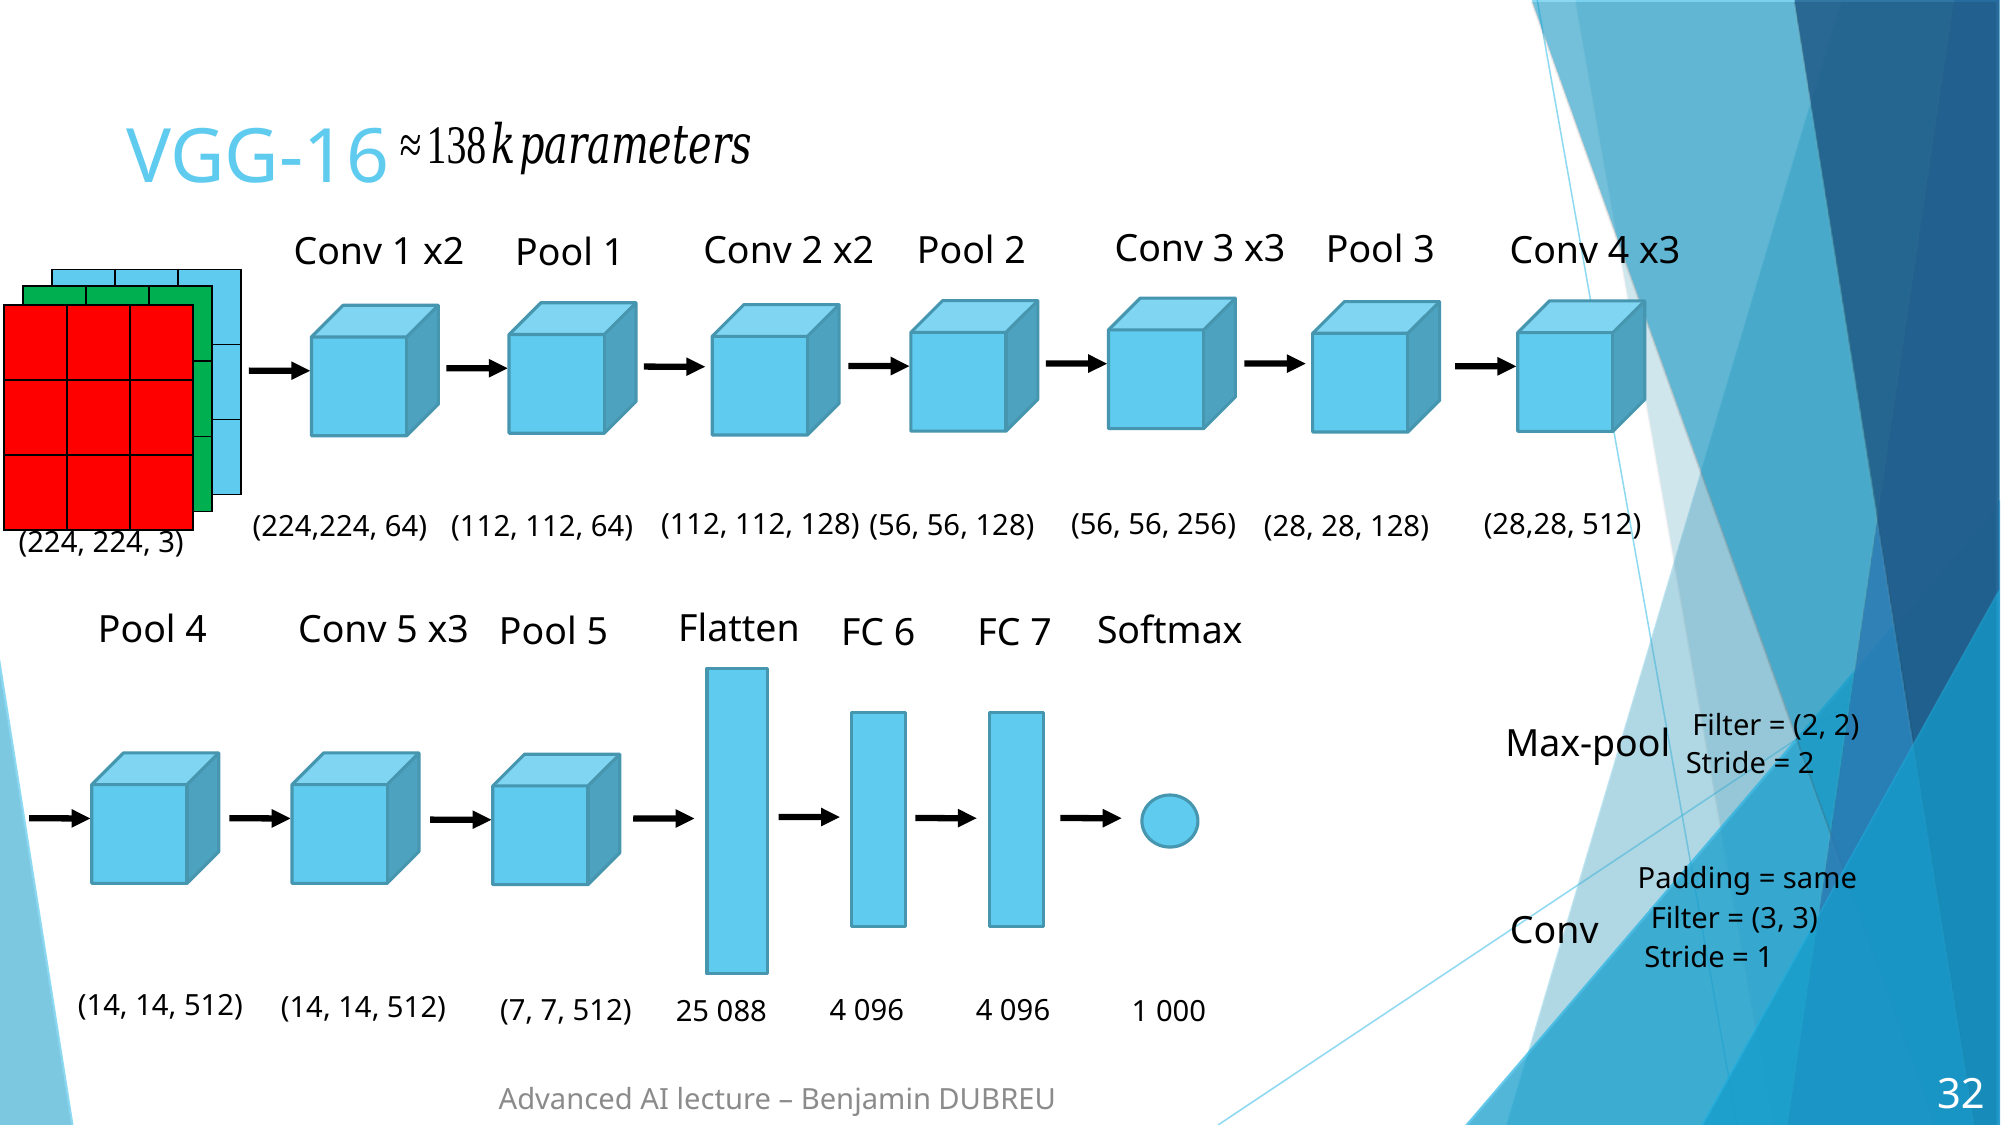

# VGG-16
Conv 3 x3
Pool 3
Pool 2
Conv 2 x2
Conv 4 x3
Conv 1 x2
Pool 1
| | | |
| --- | --- | --- |
| | | |
| | | |
| | | |
| --- | --- | --- |
| | | |
| | | |
| | | |
| --- | --- | --- |
| | | |
| | | |
(112, 112, 128)
(56, 56, 256)
(28,28, 512)
(56, 56, 128)
(224,224, 64)
(112, 112, 64)
(28, 28, 128)
(224, 224, 3)
Flatten
Pool 4
Conv 5 x3
Softmax
Pool 5
FC 6
FC 7
Filter = (2, 2)
Max-pool
Stride = 2
Padding = same
Filter = (3, 3)
Conv
Stride = 1
(14, 14, 512)
(14, 14, 512)
(7, 7, 512)
4 096
4 096
25 088
1 000
Advanced AI lecture – Benjamin DUBREU